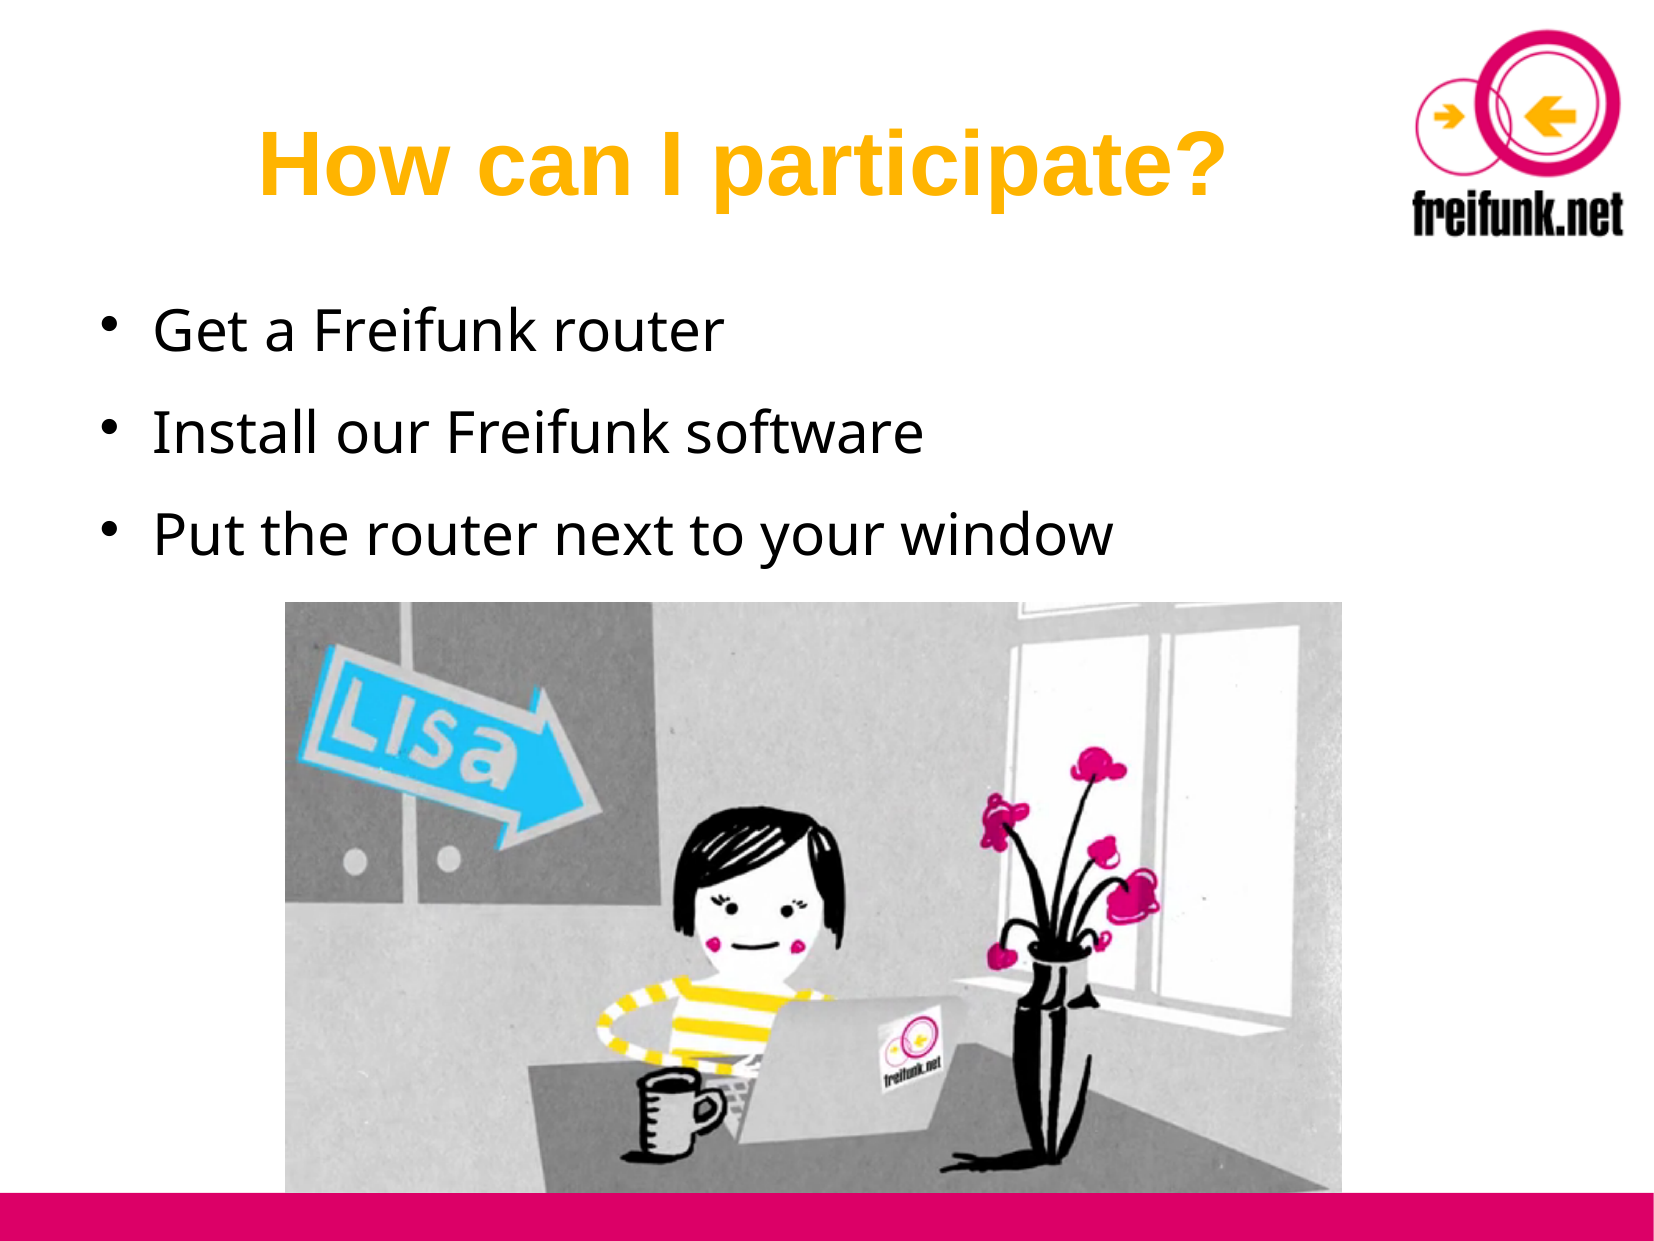

# How can I participate?
Get a Freifunk router
Install our Freifunk software
Put the router next to your window